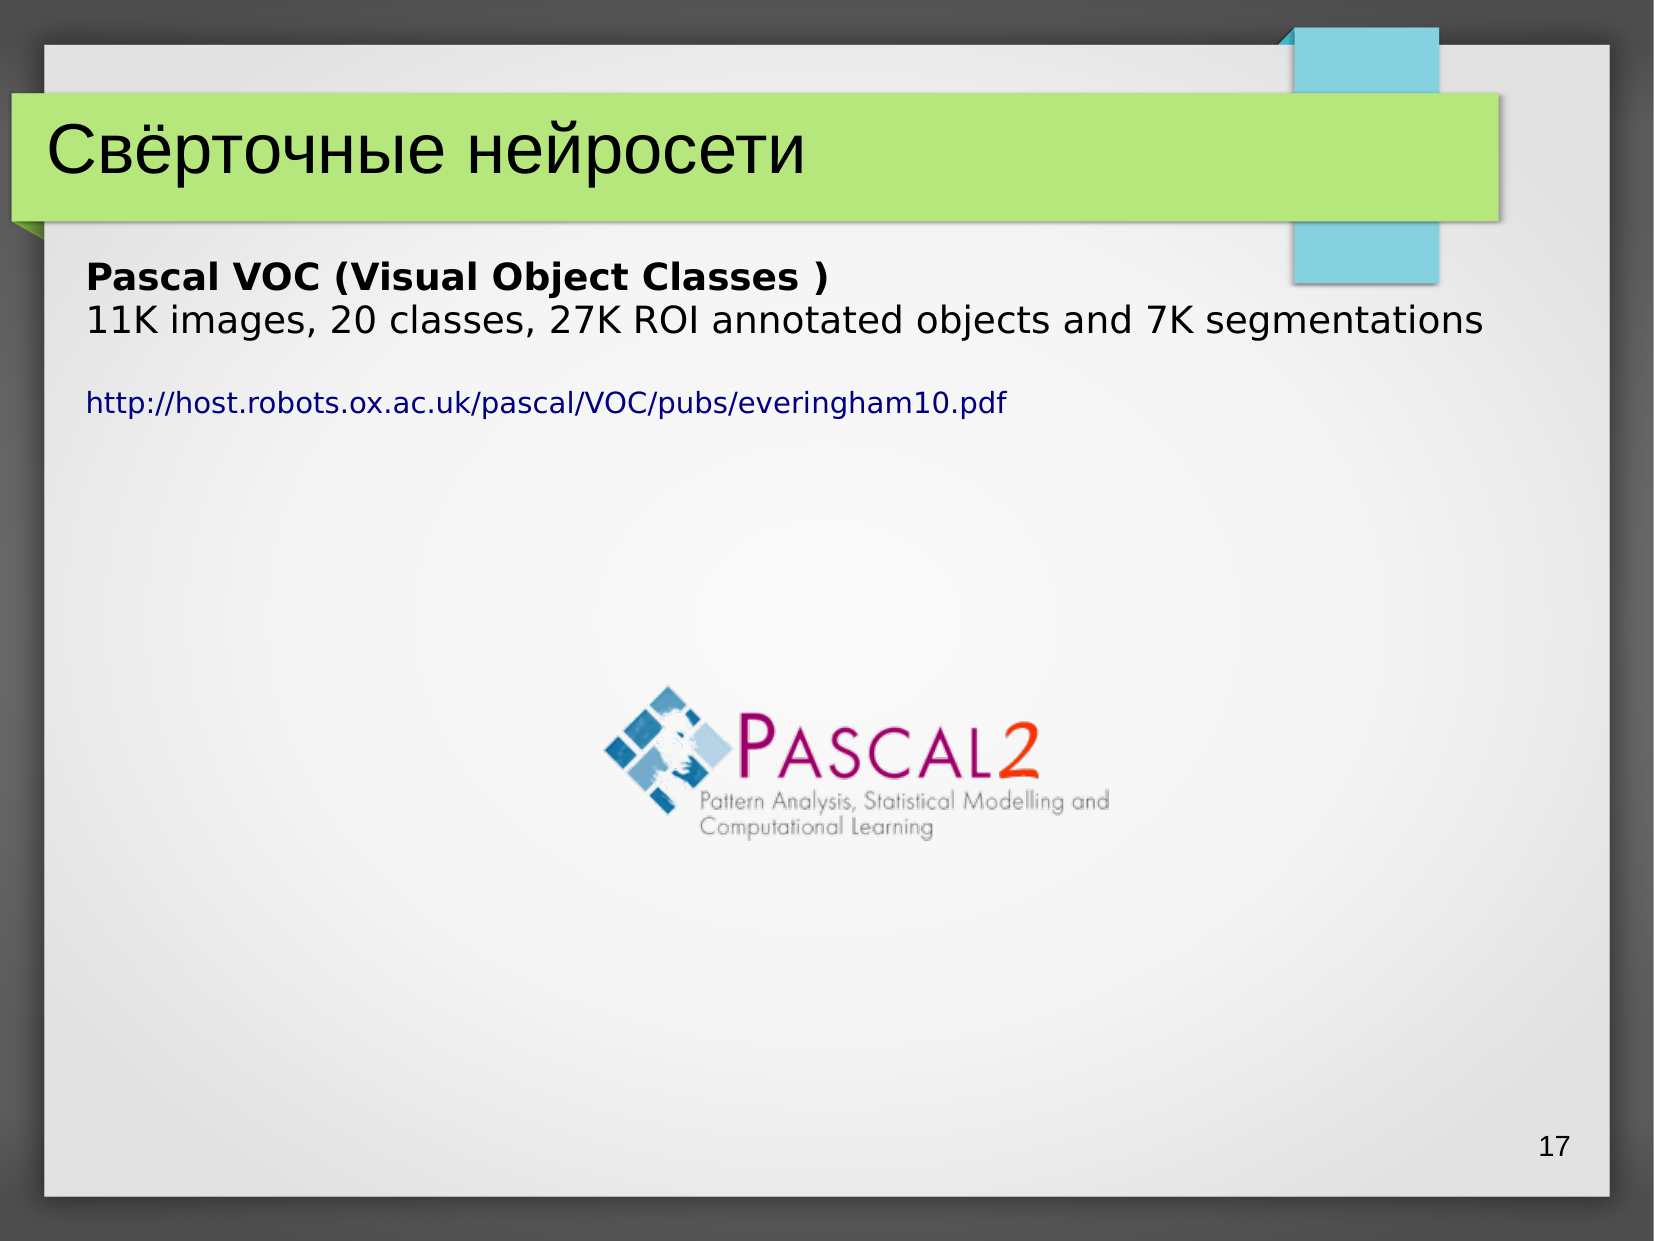

# Свёрточные нейросети
Pascal VOC (Visual Object Classes )
11K images, 20 classes, 27K ROI annotated objects and 7K segmentations
http://host.robots.ox.ac.uk/pascal/VOC/pubs/everingham10.pdf
17